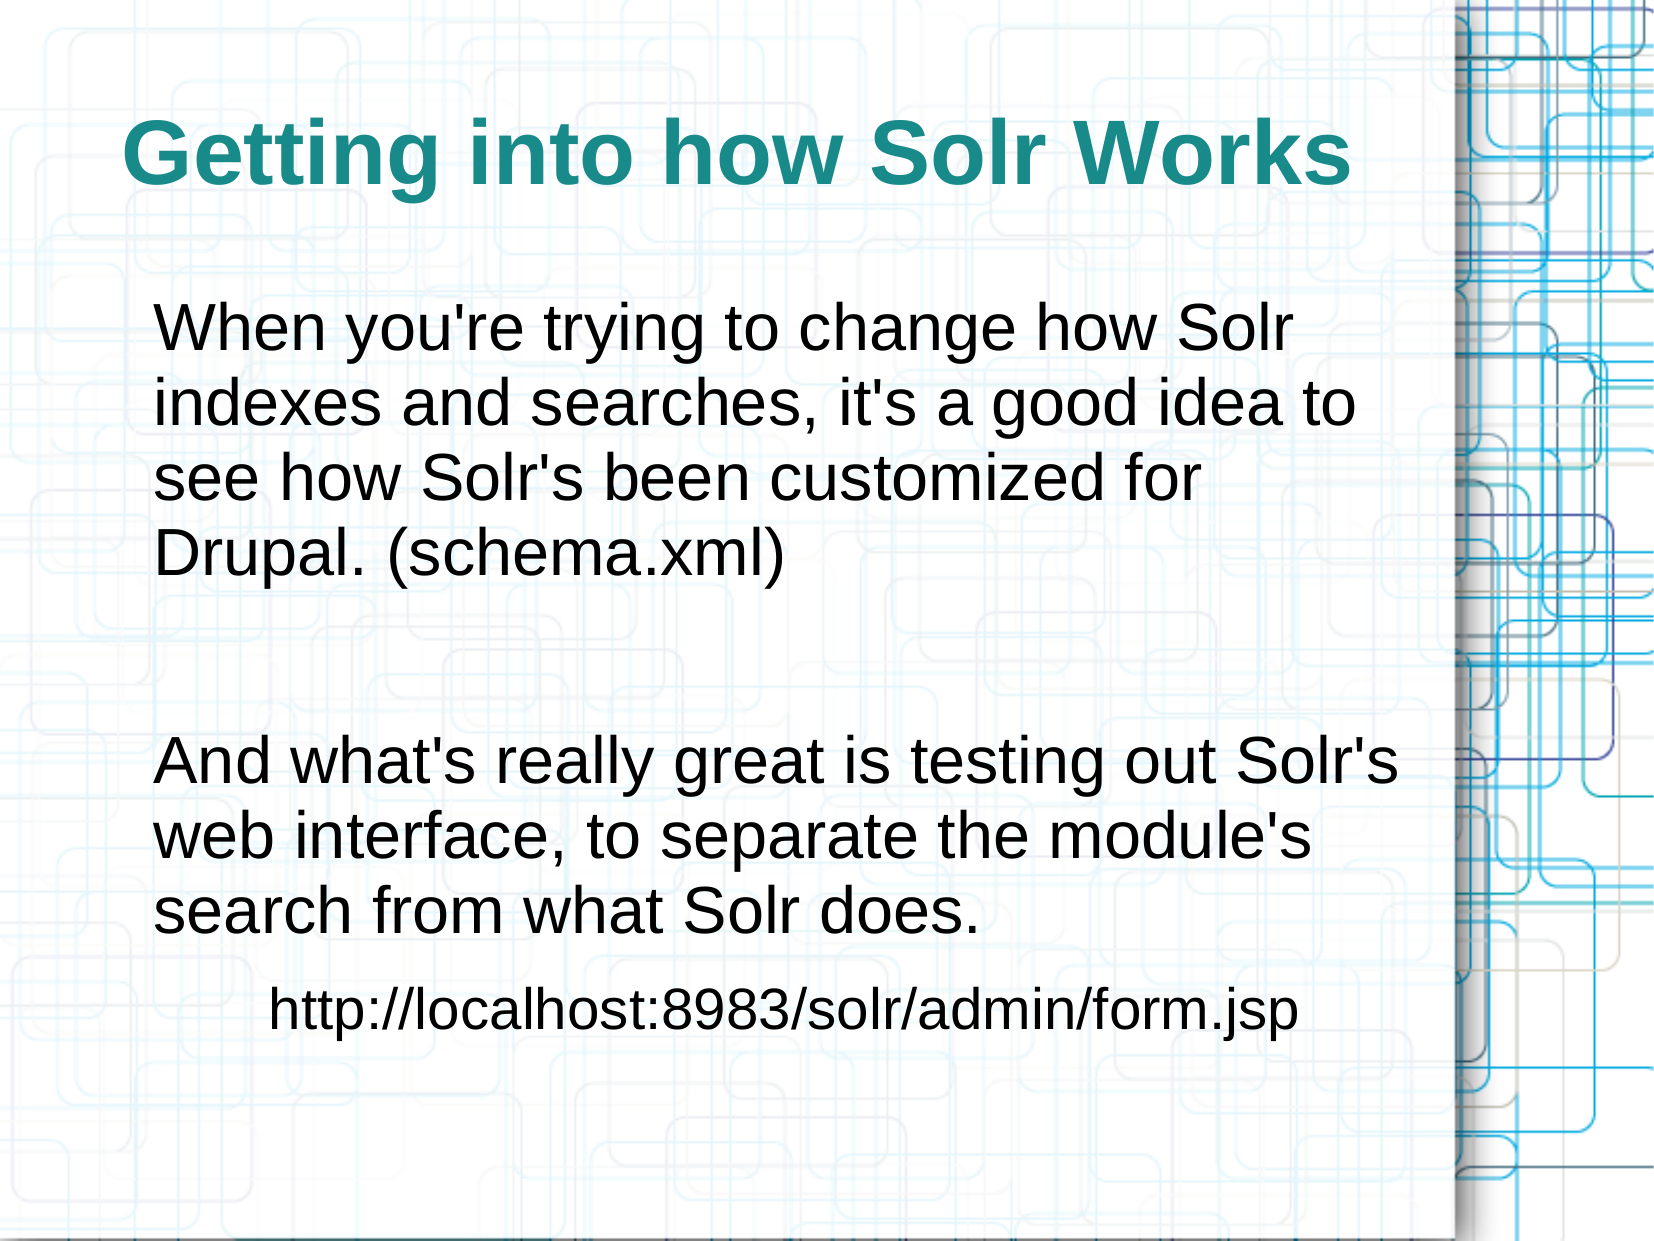

# Getting into how Solr Works
When you're trying to change how Solr indexes and searches, it's a good idea to see how Solr's been customized for Drupal. (schema.xml)
And what's really great is testing out Solr's web interface, to separate the module's search from what Solr does.
http://localhost:8983/solr/admin/form.jsp